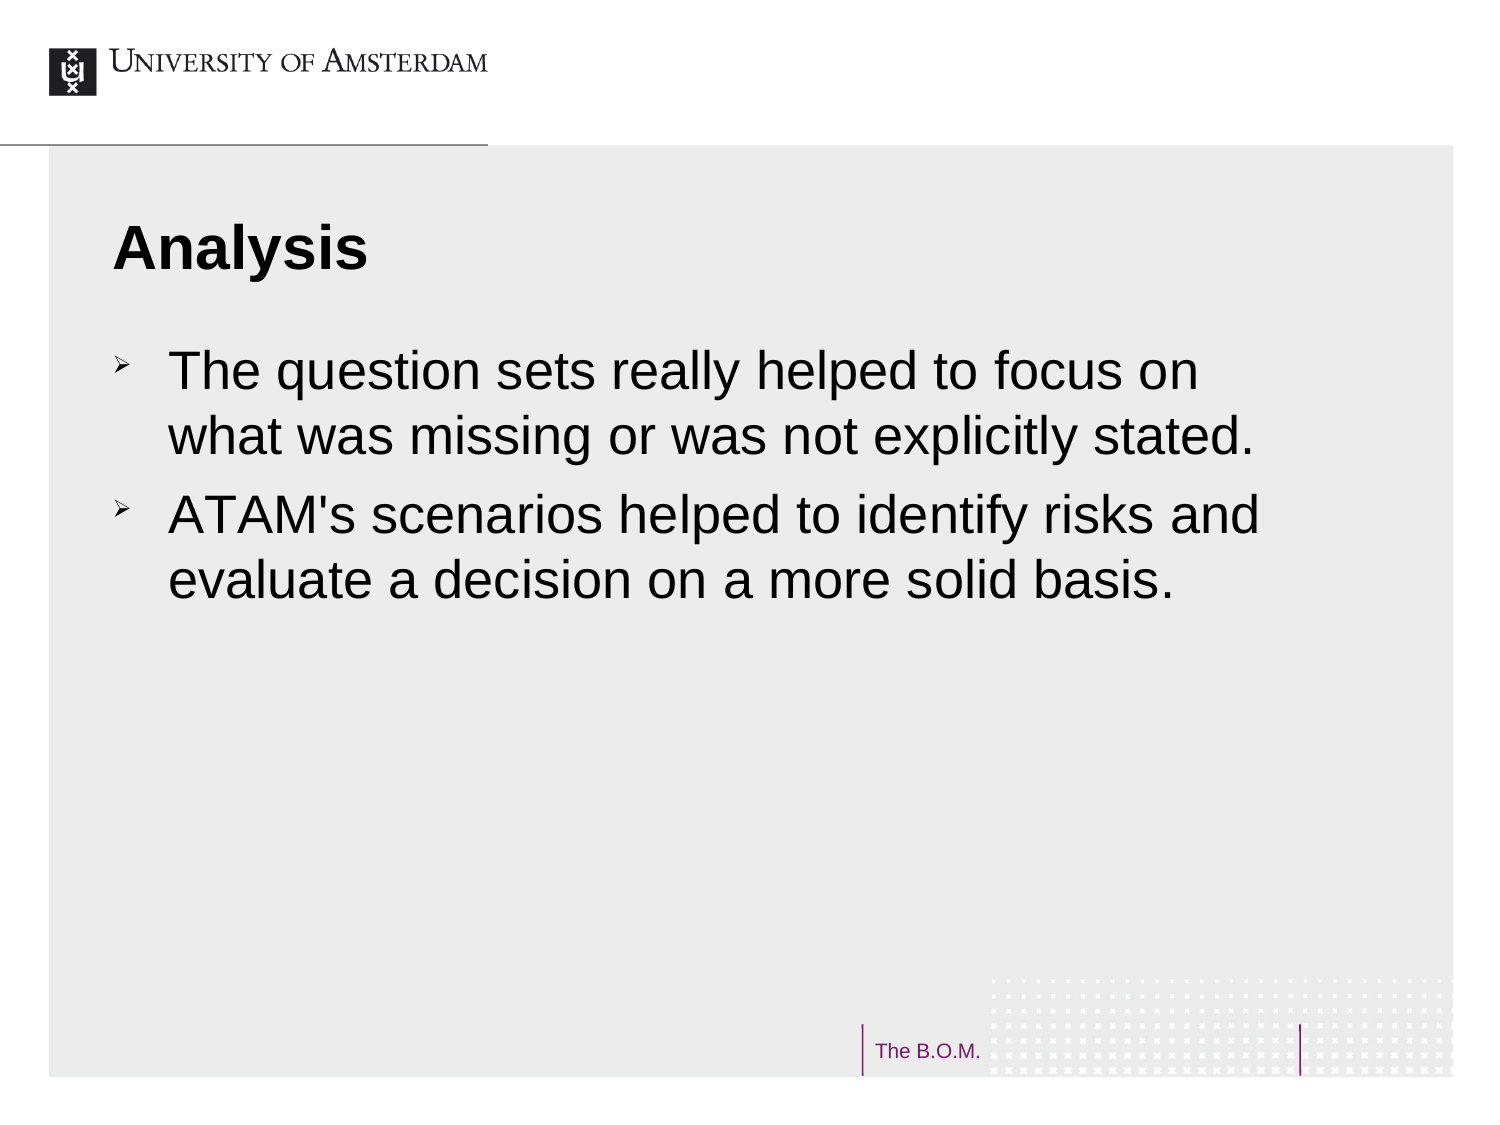

Analysis
The question sets really helped to focus on what was missing or was not explicitly stated.
ATAM's scenarios helped to identify risks and evaluate a decision on a more solid basis.
The B.O.M.